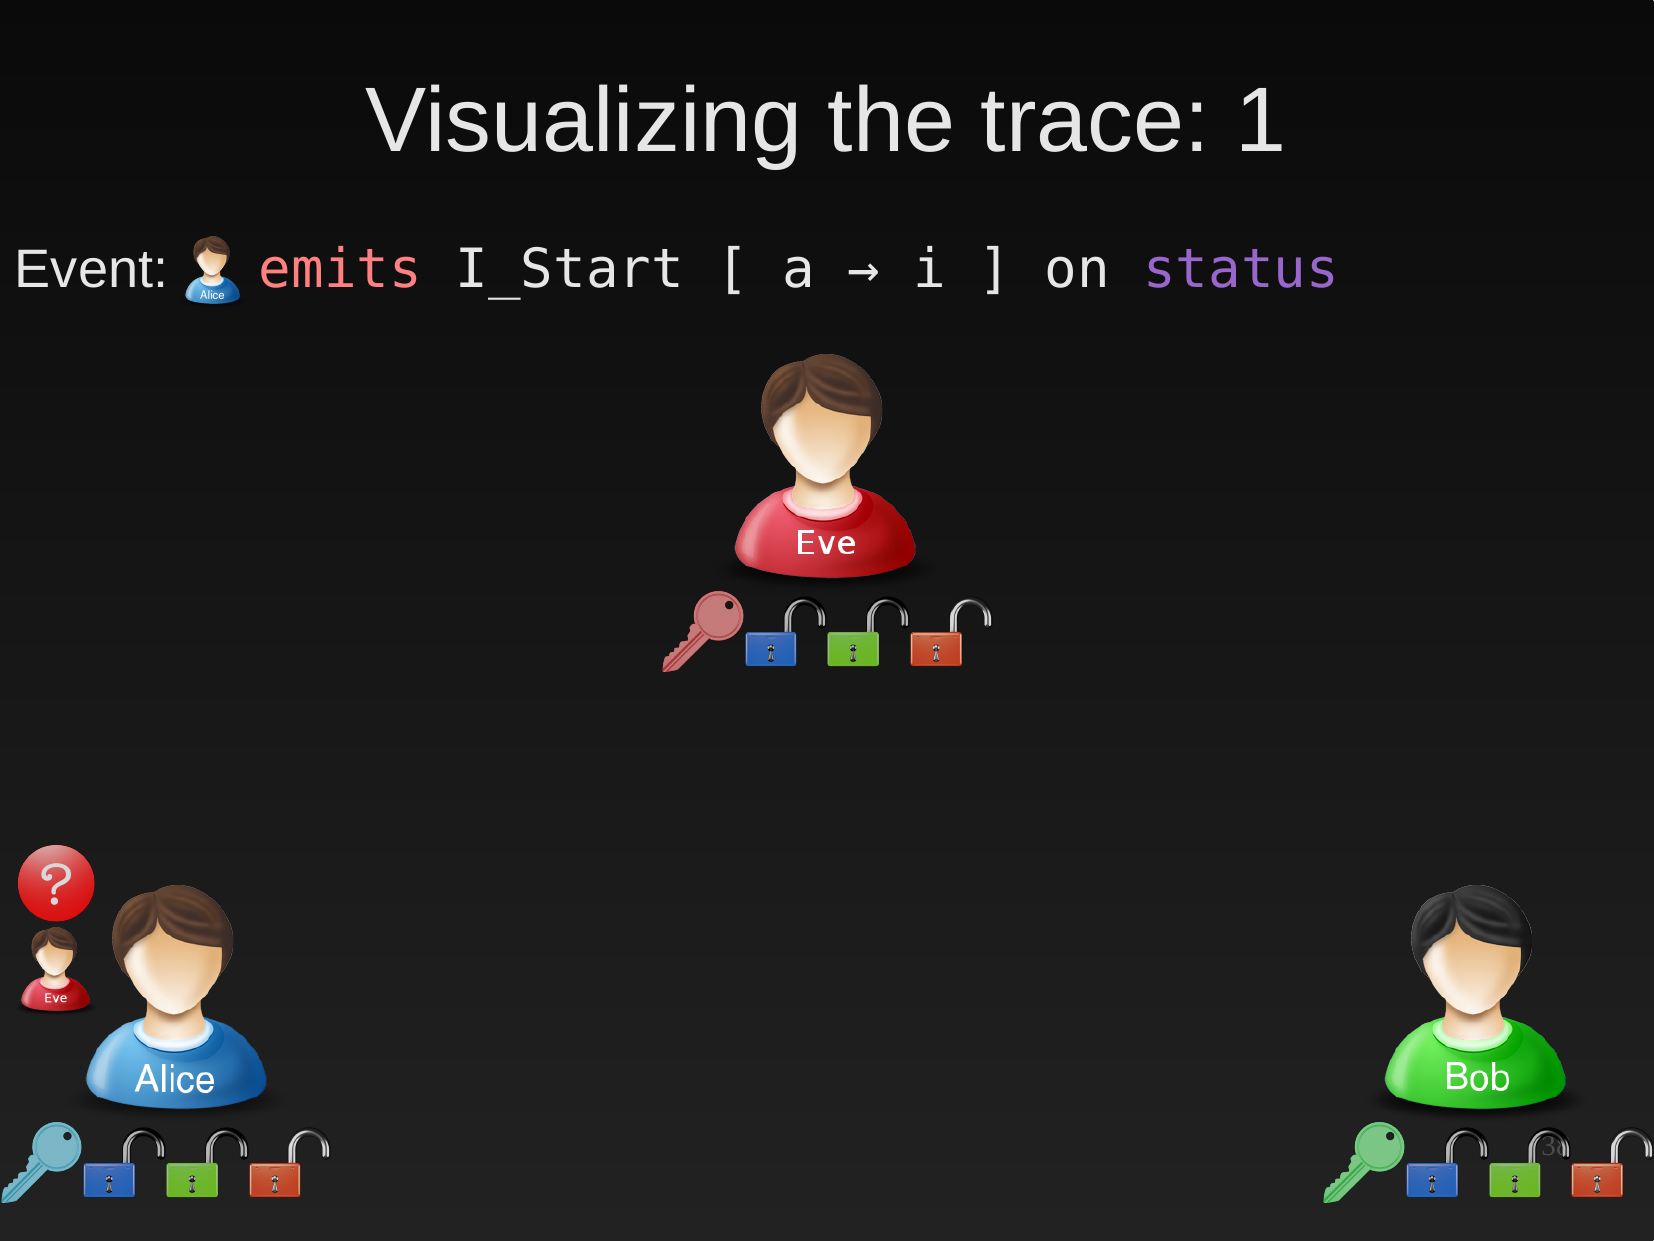

# Visualizing the trace: 1
Event: emits I_Start [ a → i ] on status
38